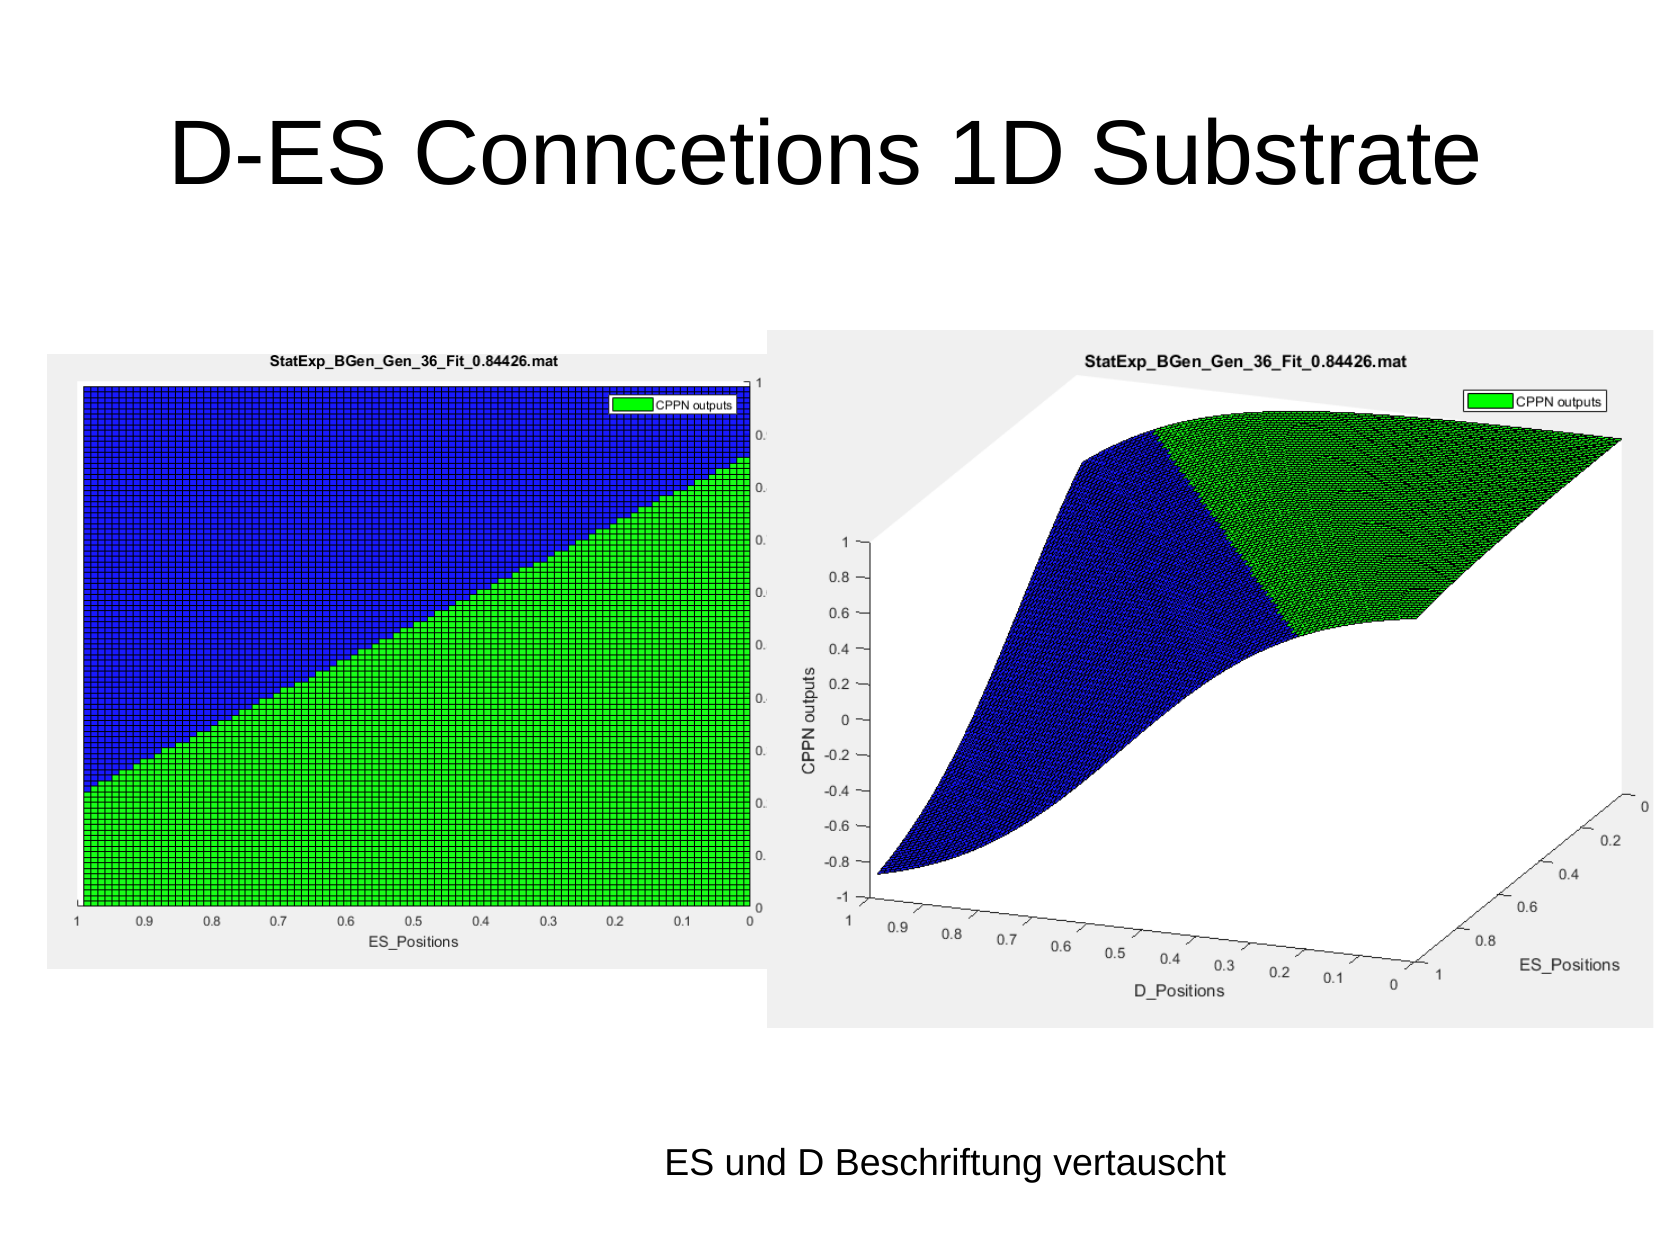

# D-ES Conncetions 1D Substrate
ES und D Beschriftung vertauscht